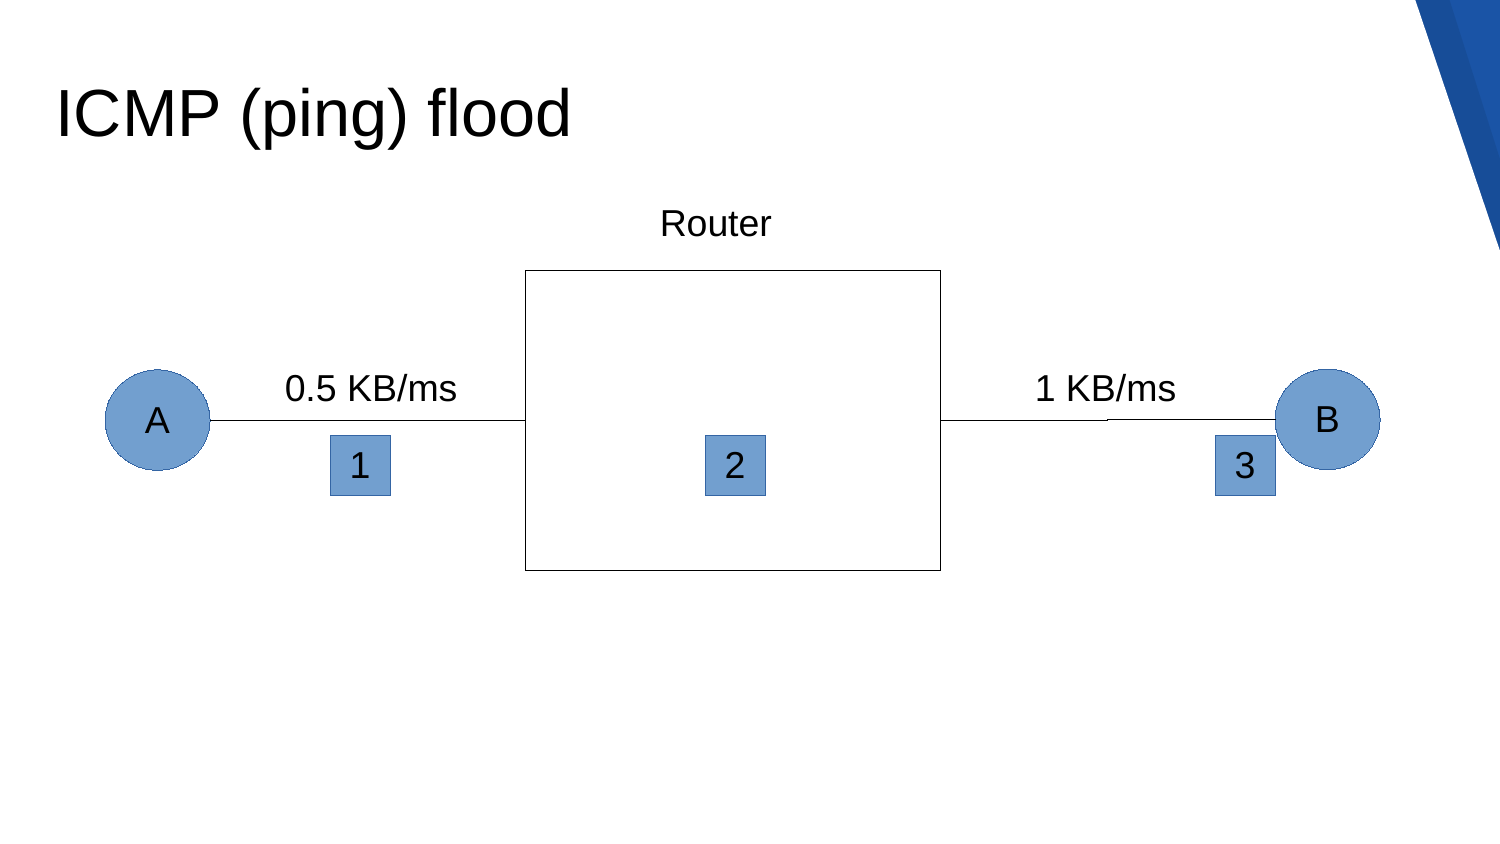

# ICMP (ping) flood
Router
0.5 KB/ms
1 KB/ms
B
A
1
2
3